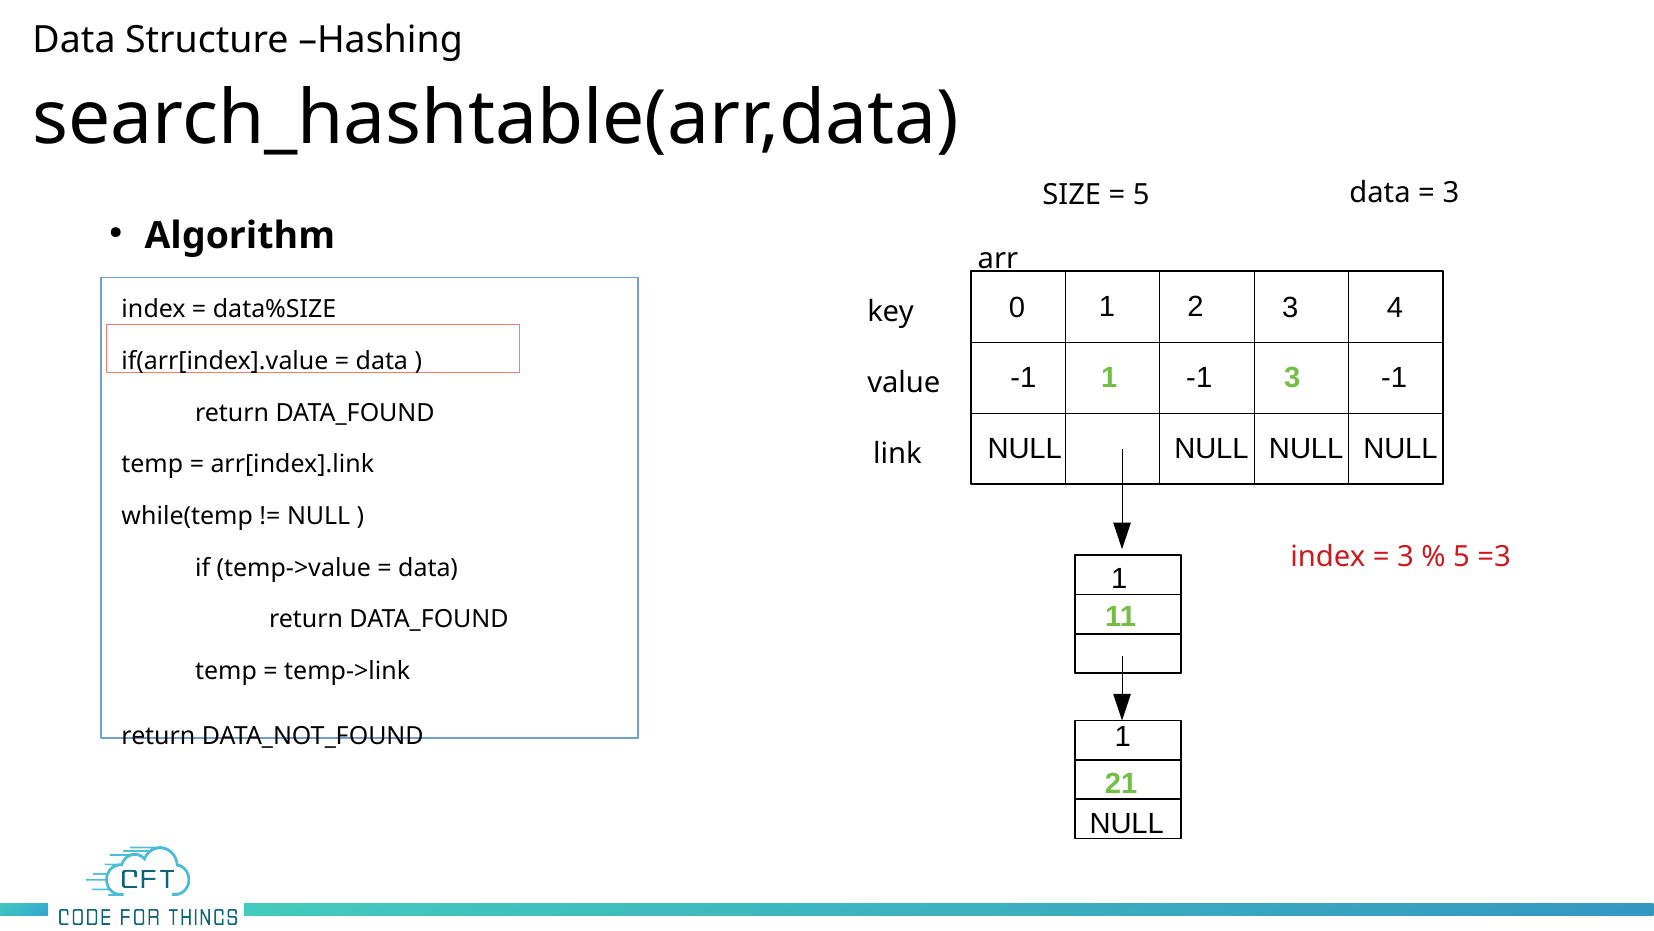

# Data Structure –Hashing search_hashtable(arr,data)
data = 3
SIZE = 5
Algorithm
arr
1
2
key
3
4
index = data%SIZE
if(arr[index].value = data )
	return DATA_FOUND
temp = arr[index].link
while(temp != NULL )
	if (temp->value = data)
		return DATA_FOUND
	temp = temp->link
return DATA_NOT_FOUND
0
value
1
-1
-1
-1
3
NULL
NULL
link
NULL
NULL
index = 3 % 5 =3
1
11
1
21
NULL